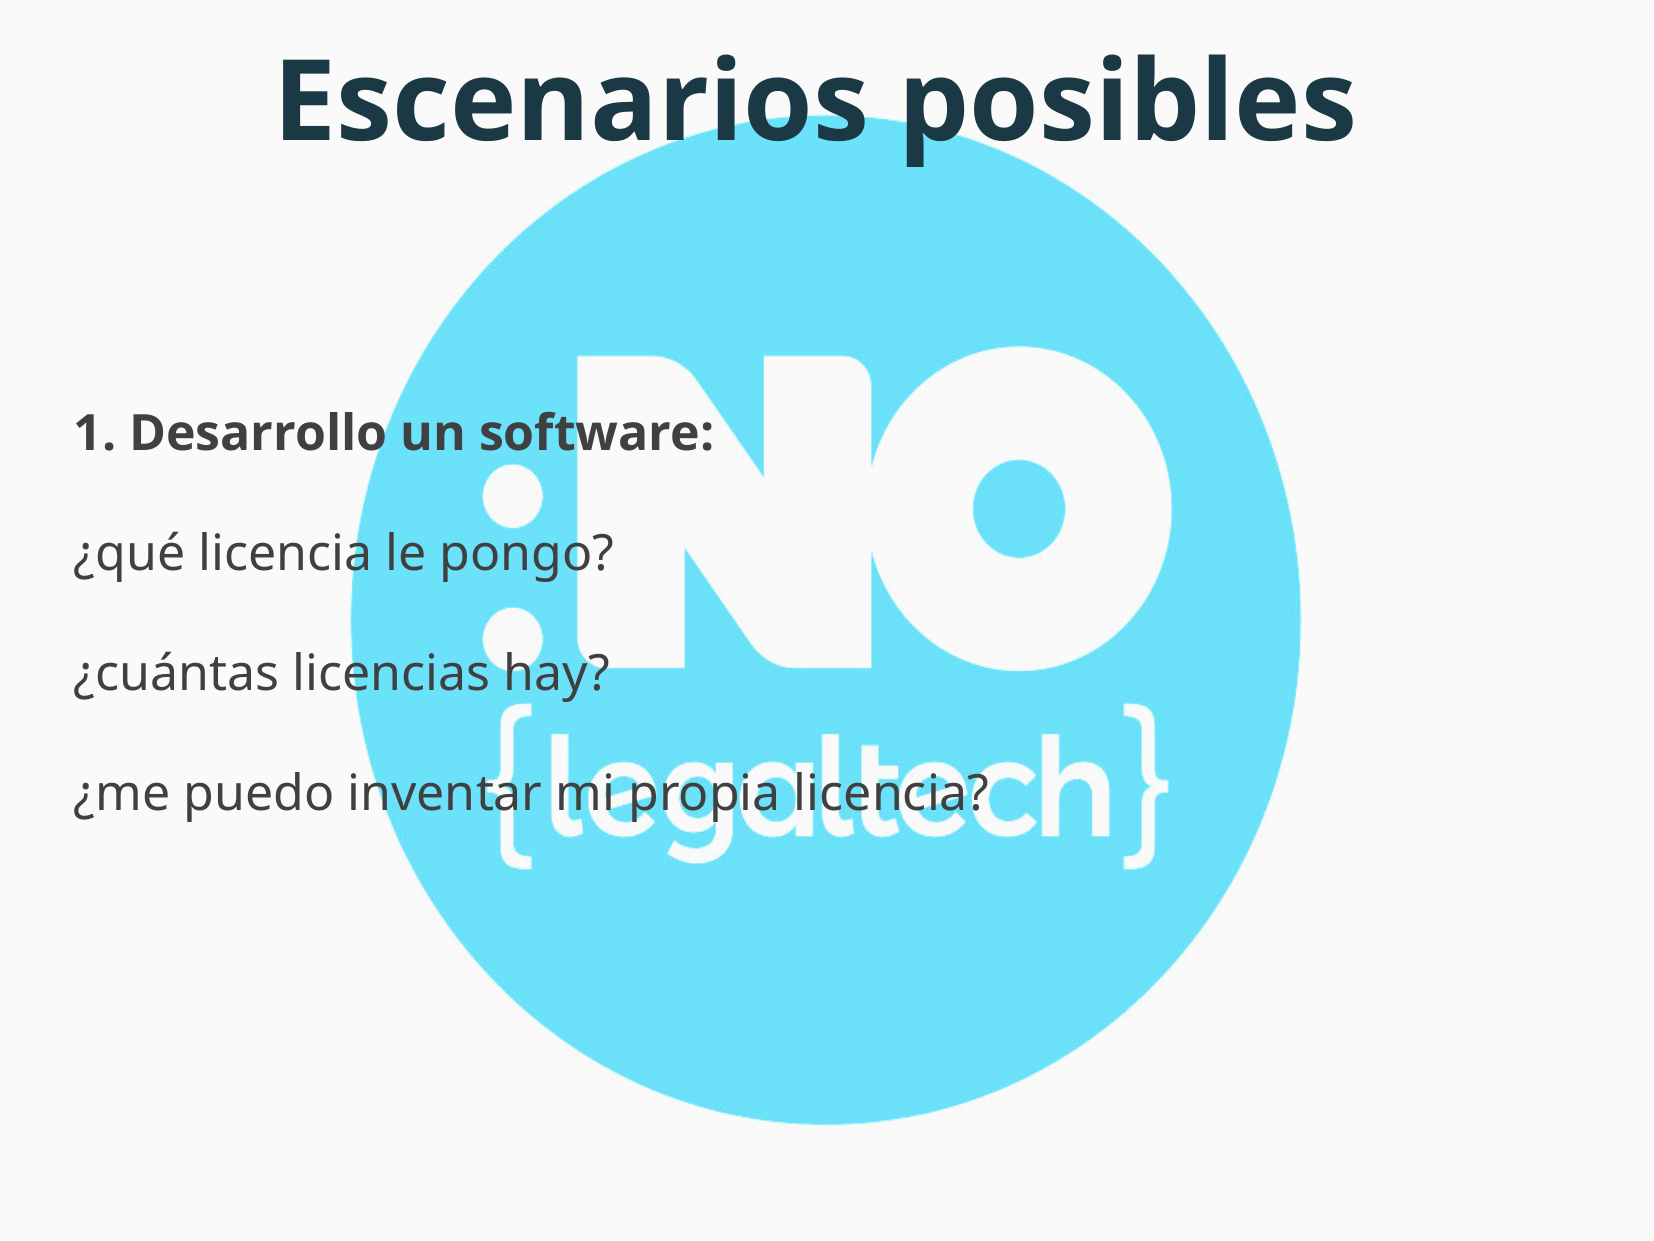

# Escenarios posibles
1. Desarrollo un software:
¿qué licencia le pongo?
¿cuántas licencias hay?
¿me puedo inventar mi propia licencia?